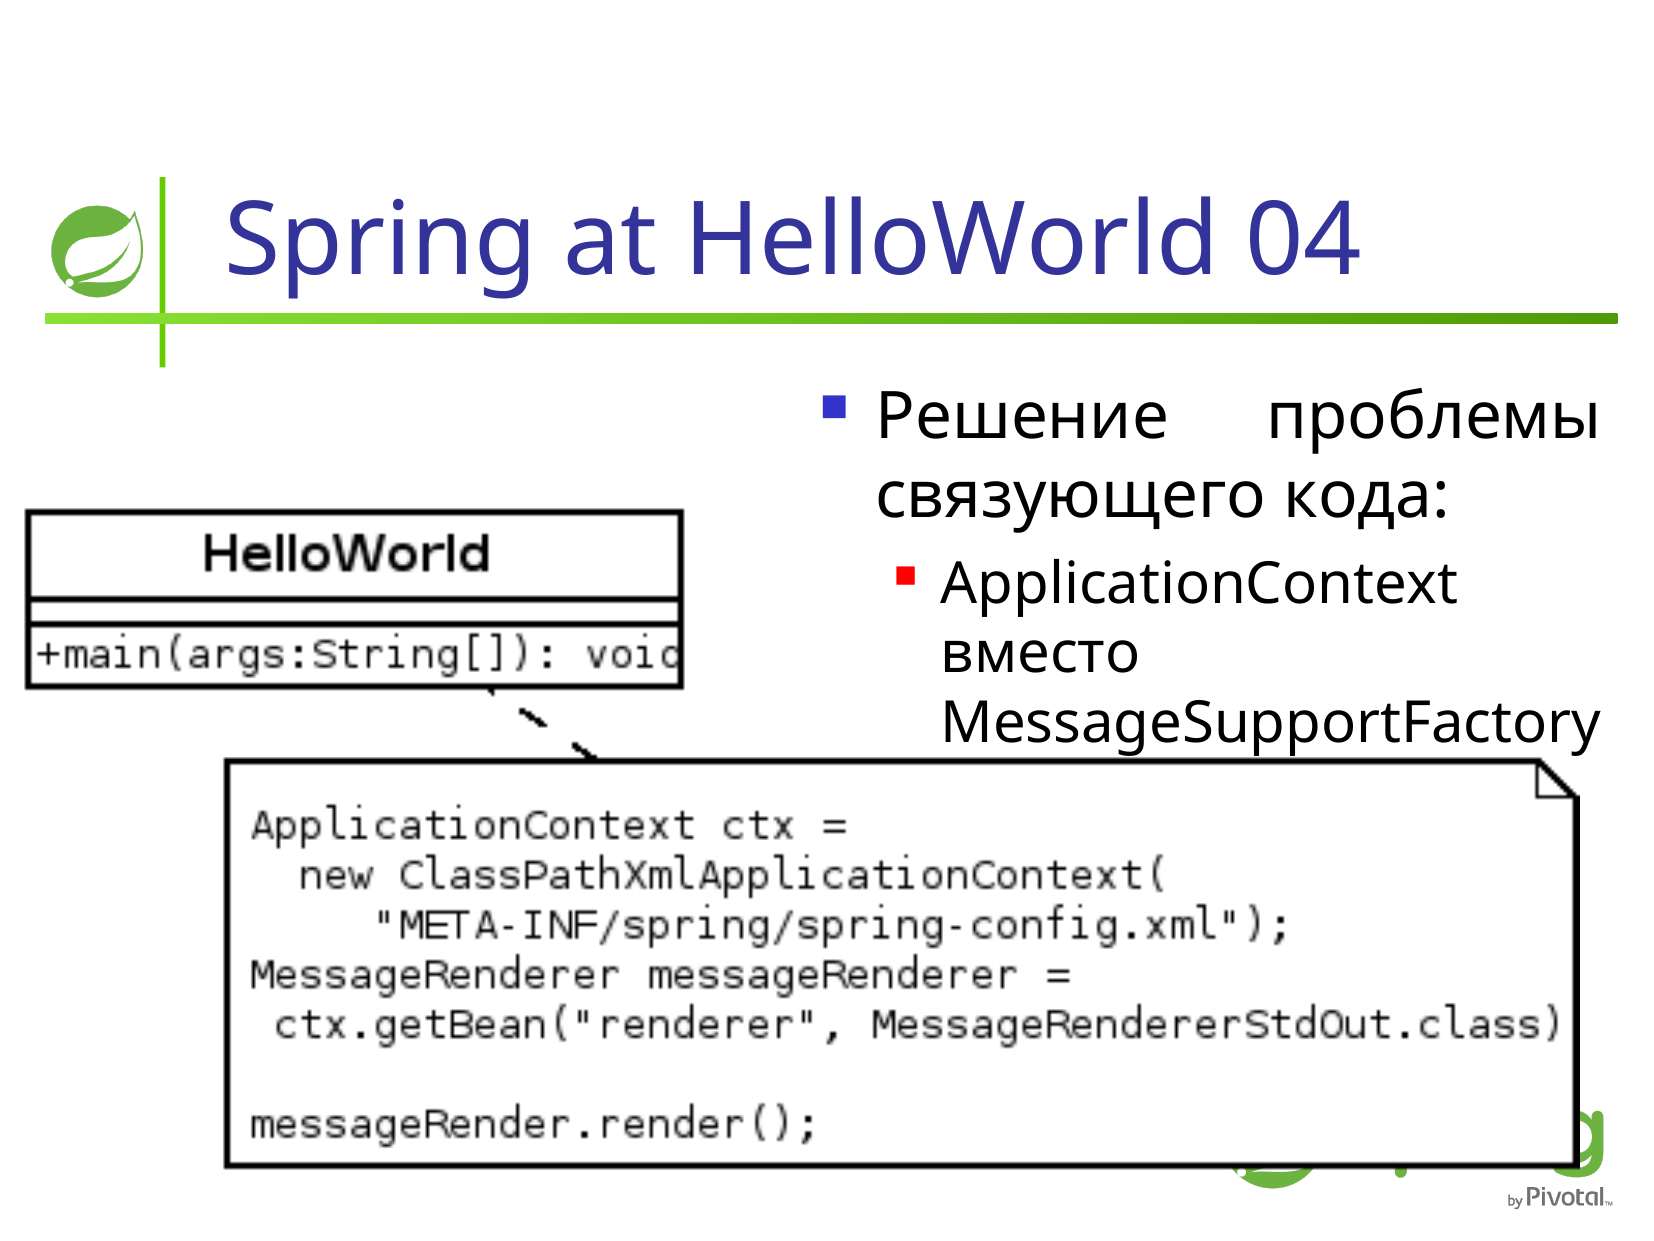

# Spring at HelloWorld 04
Решение проблемы связующего кода:
ApplicationContext вместо MessageSupportFactory